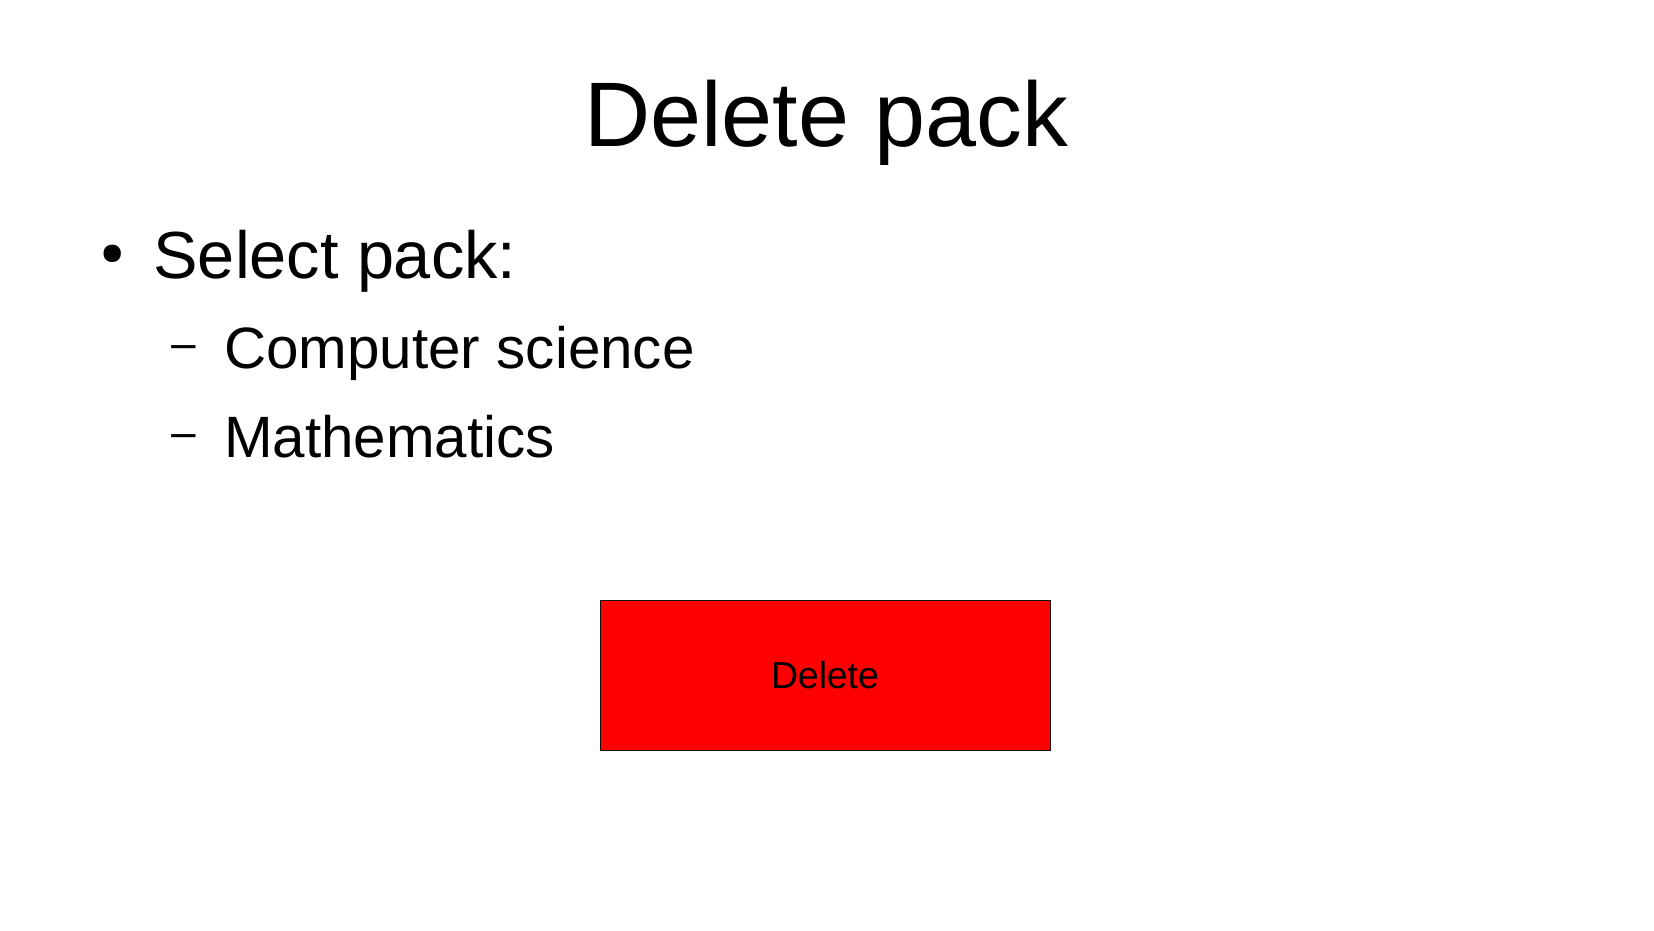

# Delete pack
Select pack:
Computer science
Mathematics
Delete